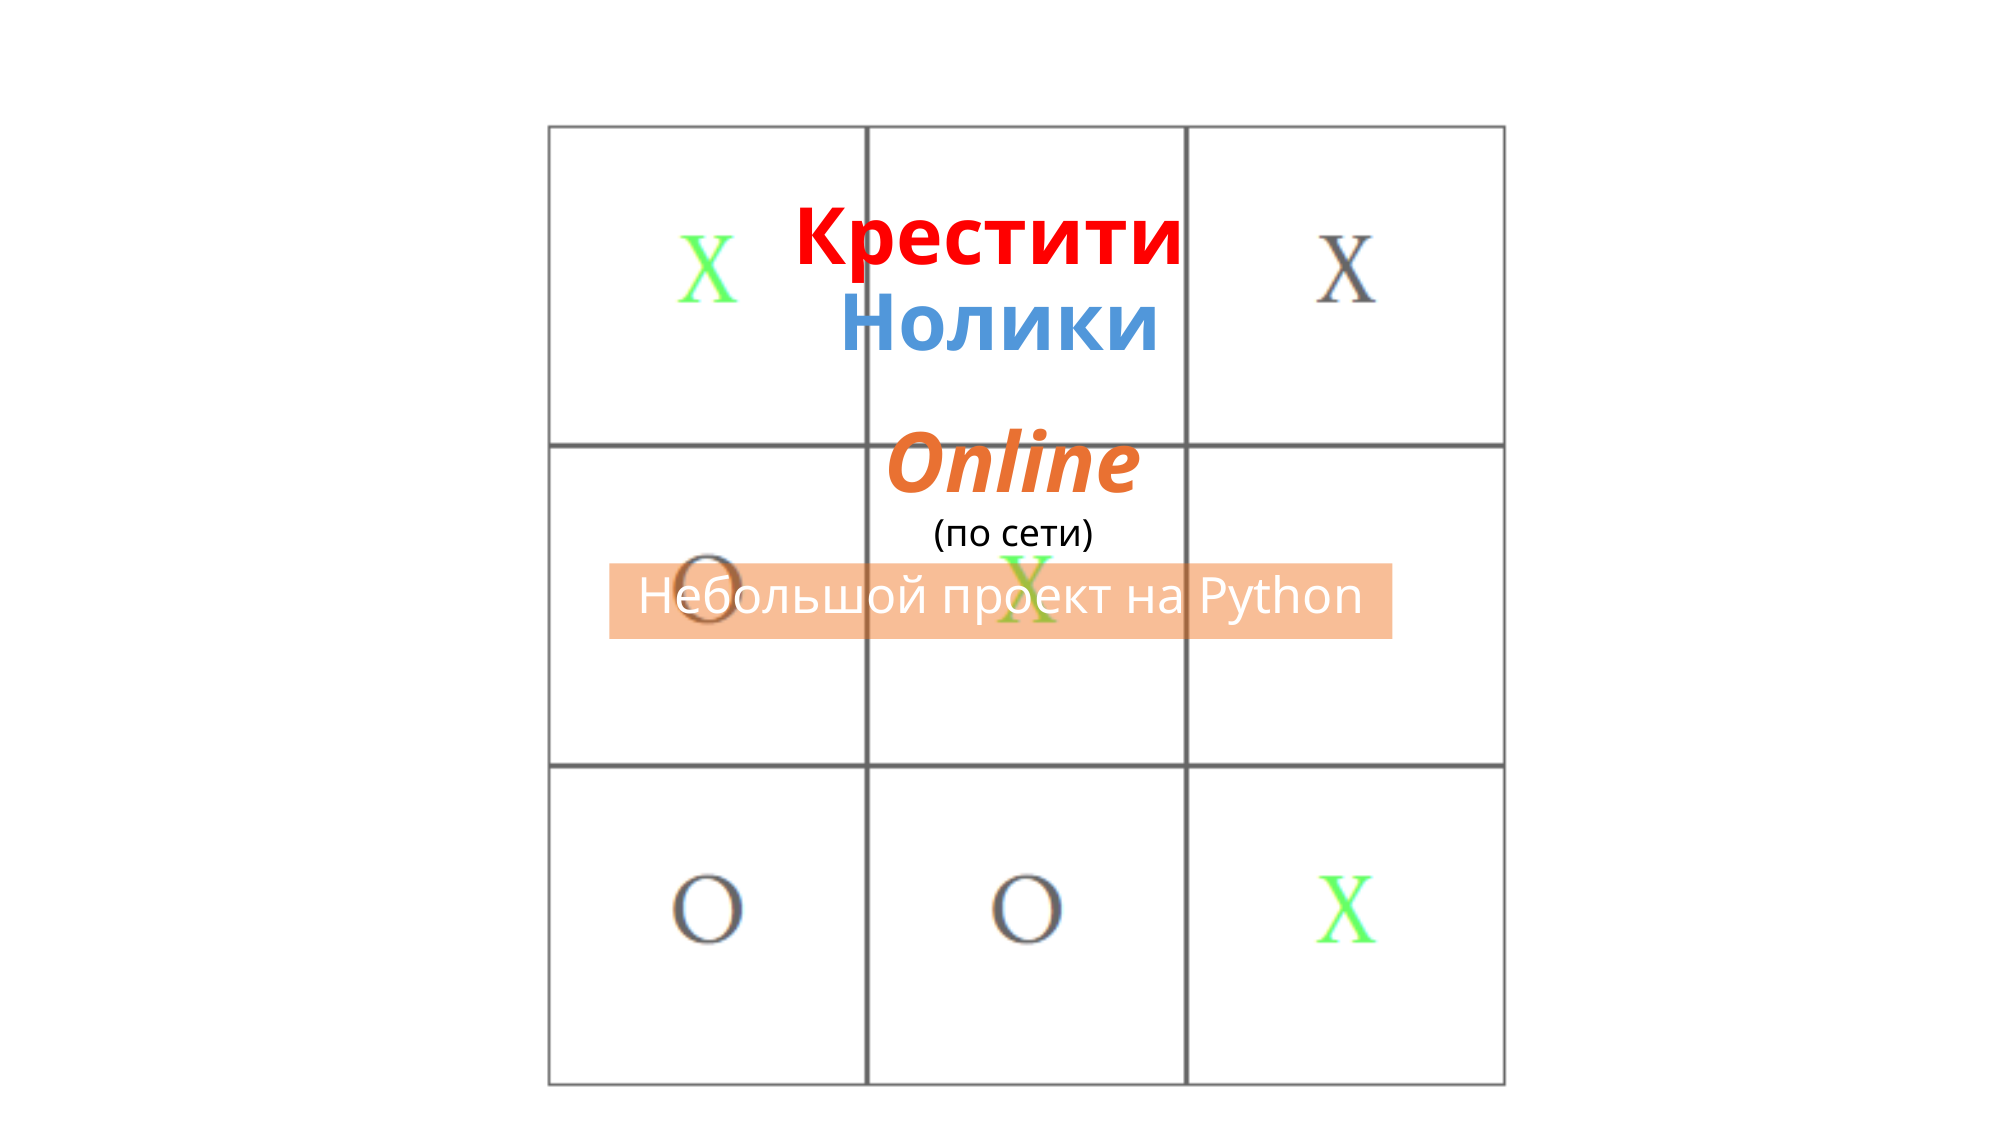

# Крестити Нолики
Online
(по сети)
Небольшой проект на Python